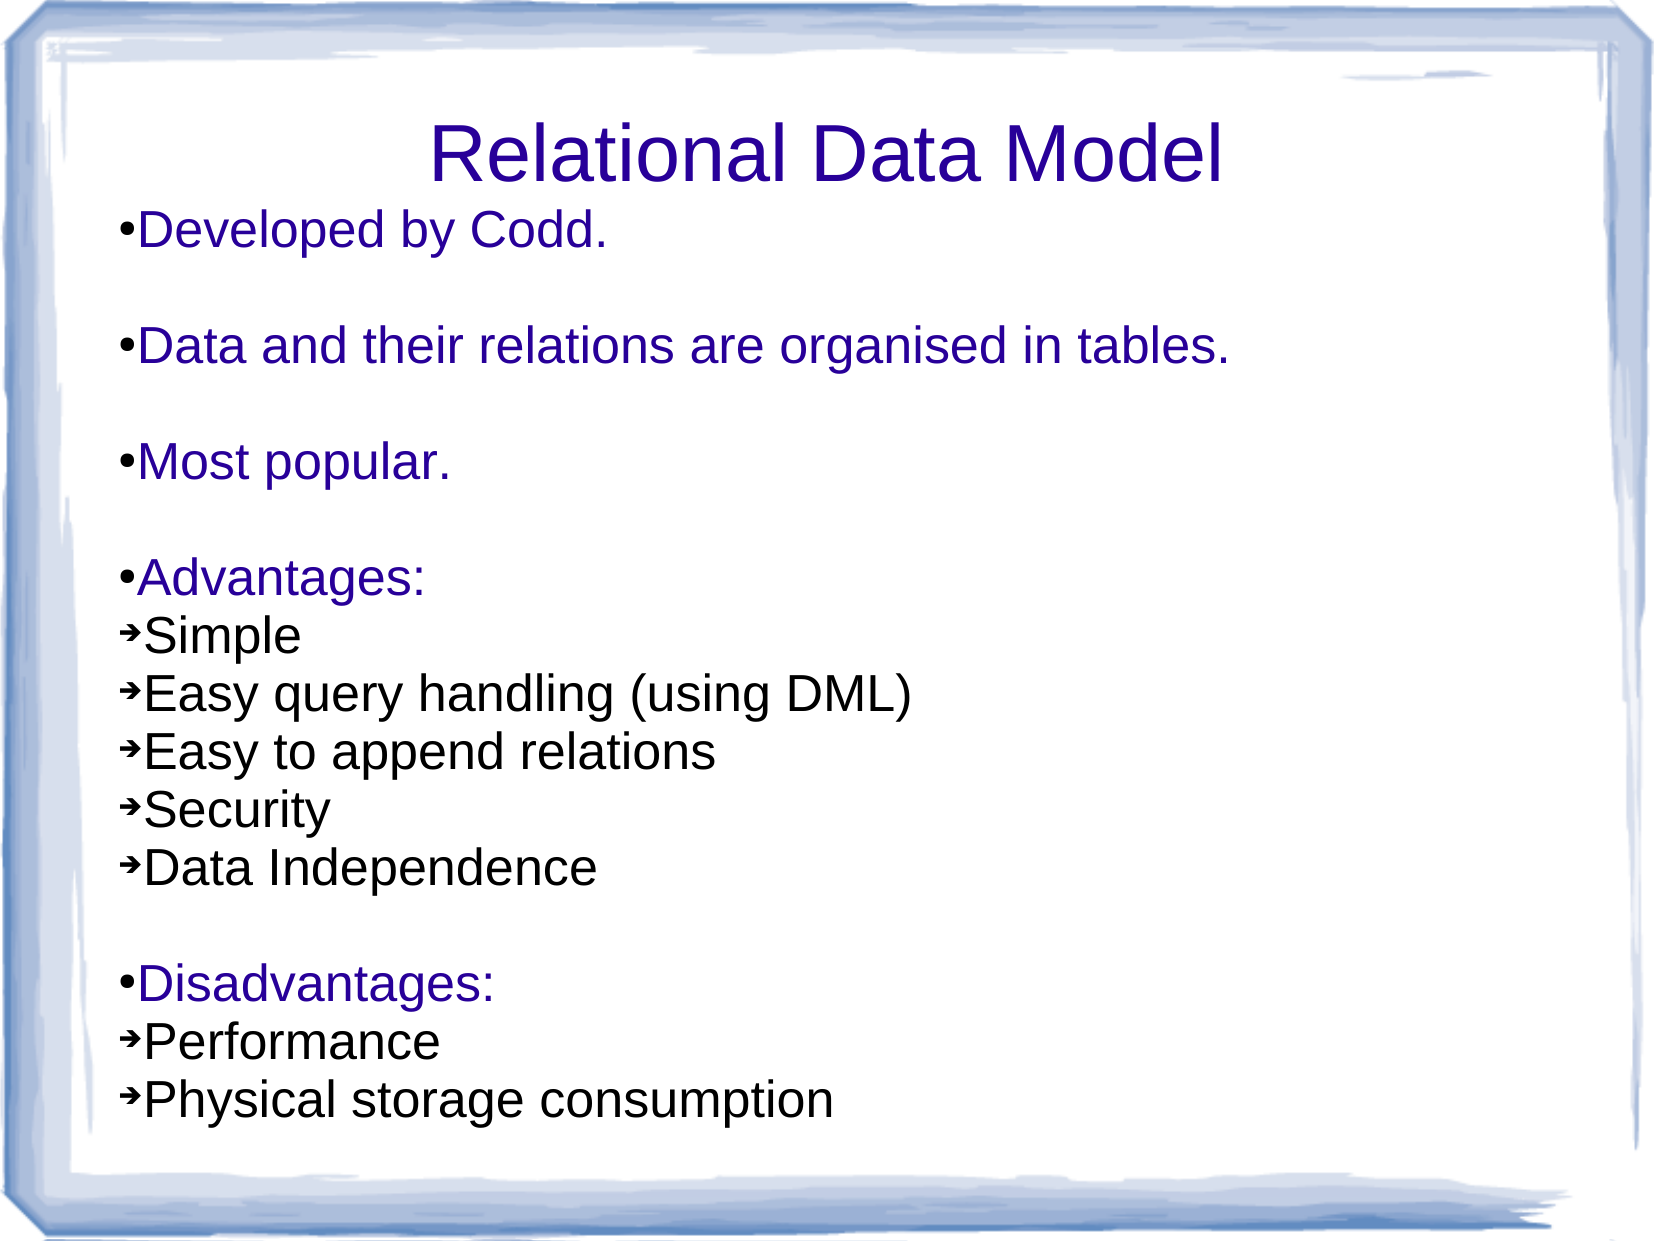

# Relational Data Model
Developed by Codd.
Data and their relations are organised in tables.
Most popular.
Advantages:
Simple
Easy query handling (using DML)
Easy to append relations
Security
Data Independence
Disadvantages:
Performance
Physical storage consumption